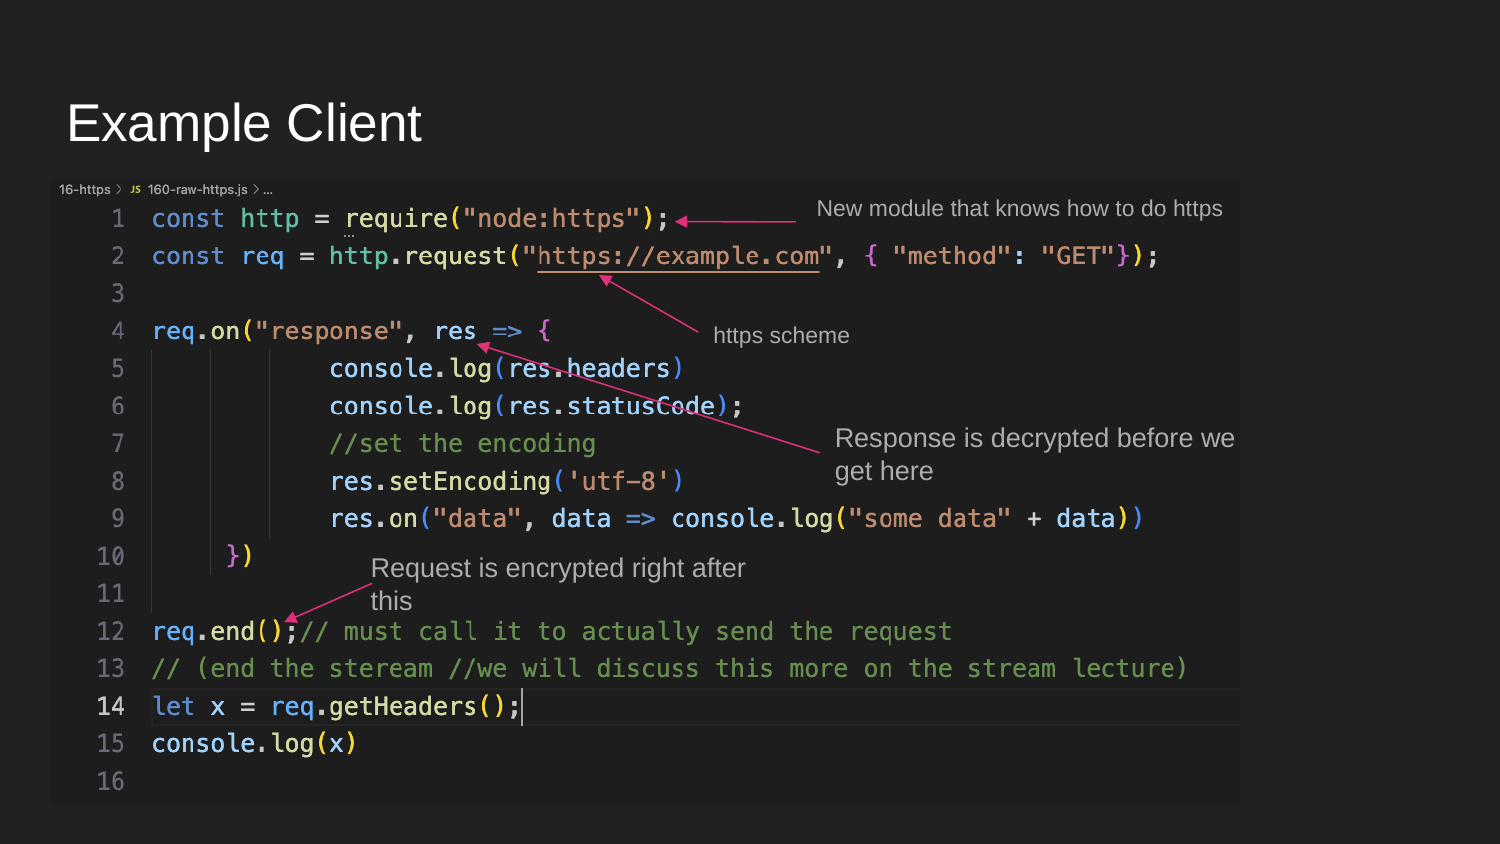

# Example Client
New module that knows how to do https
https scheme
Response is decrypted before we get here
Request is encrypted right after this